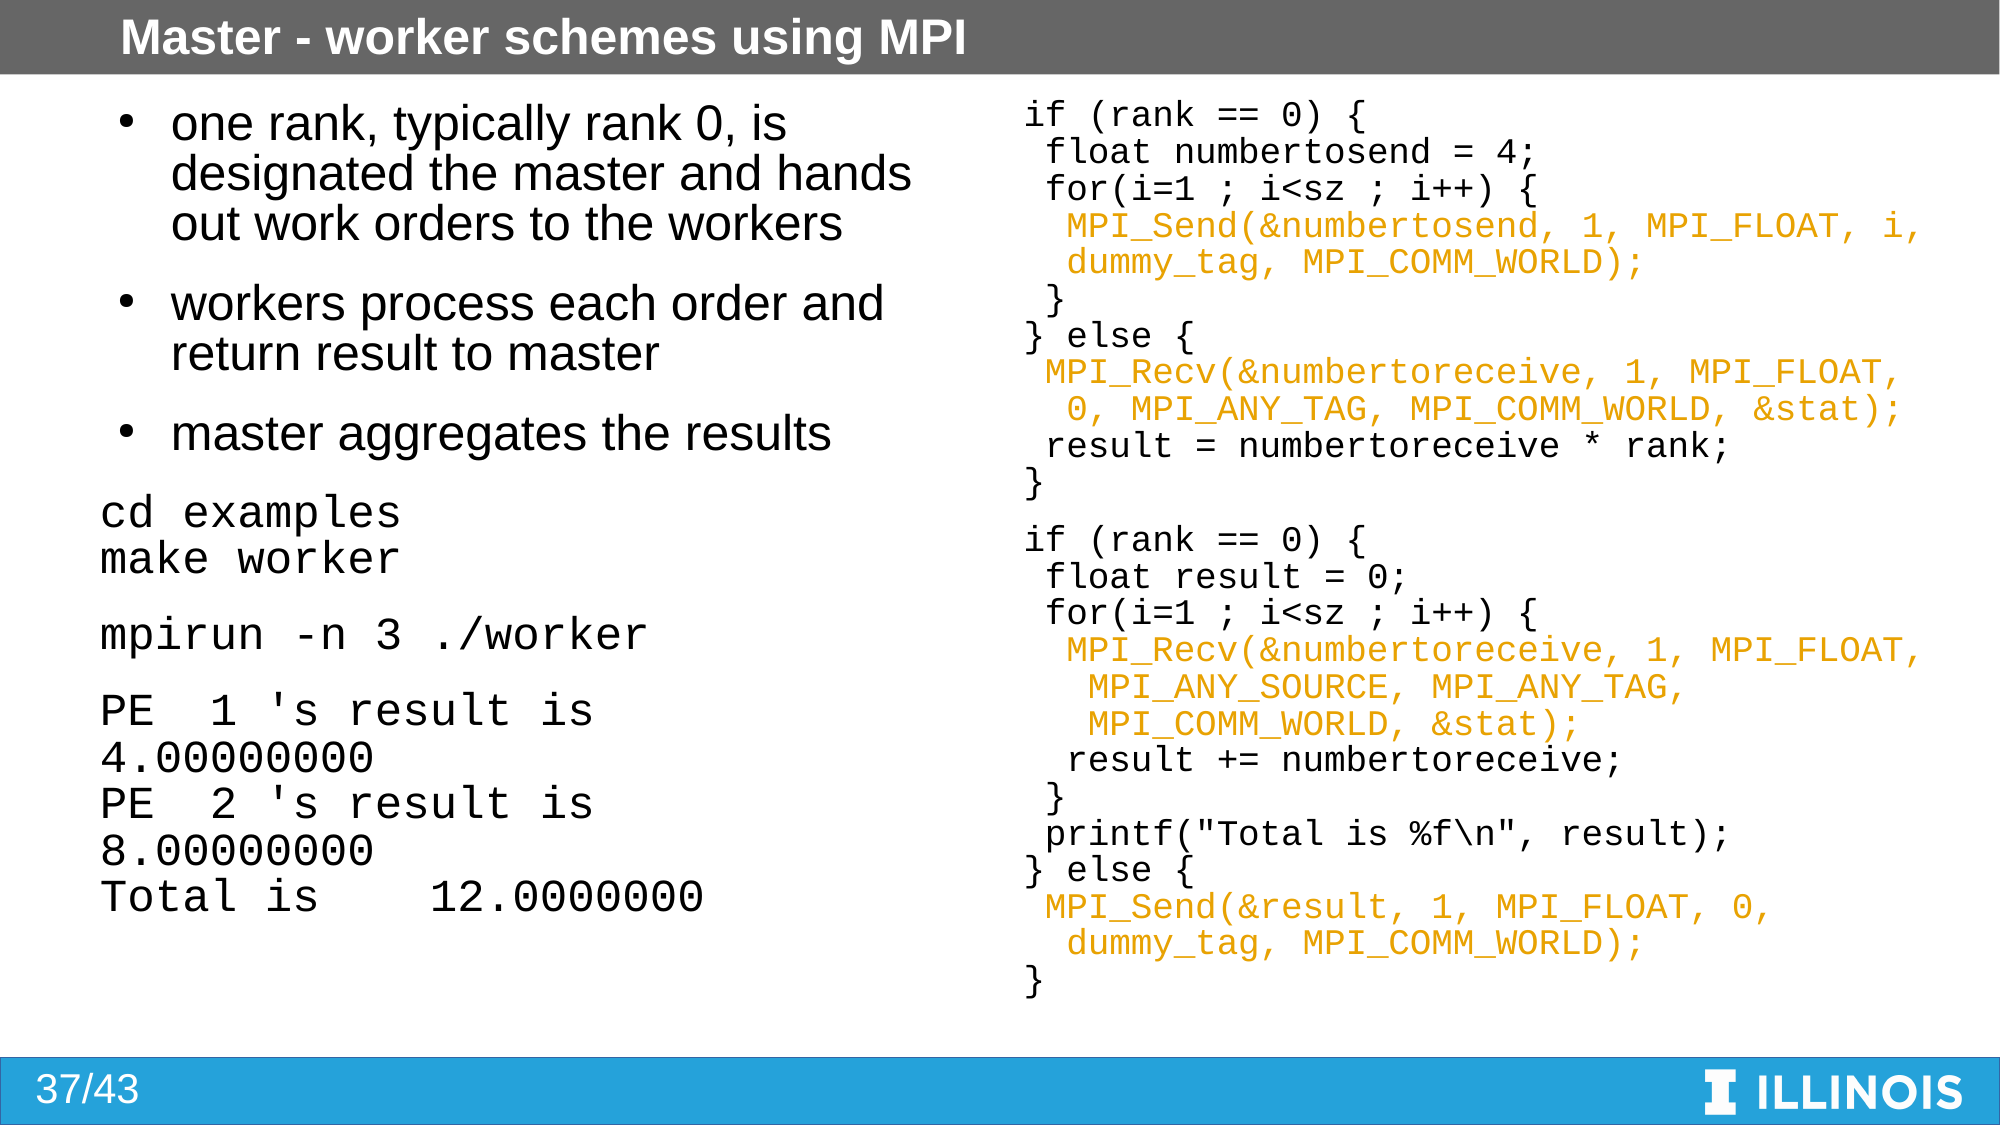

# Master - worker schemes using MPI
if (rank == 0) {
 float numbertosend = 4;
 for(i=1 ; i<sz ; i++) {
 MPI_Send(&numbertosend, 1, MPI_FLOAT, i, dummy_tag, MPI_COMM_WORLD);
 }
} else {
 MPI_Recv(&numbertoreceive, 1, MPI_FLOAT,
 0, MPI_ANY_TAG, MPI_COMM_WORLD, &stat);
 result = numbertoreceive * rank;
}
if (rank == 0) {
 float result = 0;
 for(i=1 ; i<sz ; i++) {
 MPI_Recv(&numbertoreceive, 1, MPI_FLOAT,
 MPI_ANY_SOURCE, MPI_ANY_TAG,
 MPI_COMM_WORLD, &stat);
 result += numbertoreceive;
 }
 printf("Total is %f\n", result);
} else {
 MPI_Send(&result, 1, MPI_FLOAT, 0,
 dummy_tag, MPI_COMM_WORLD);
}
one rank, typically rank 0, is designated the master and hands out work orders to the workers
workers process each order and return result to master
master aggregates the results
cd examples
make worker
mpirun -n 3 ./worker
PE 1 's result is 4.00000000
PE 2 's result is 8.00000000
Total is 12.0000000